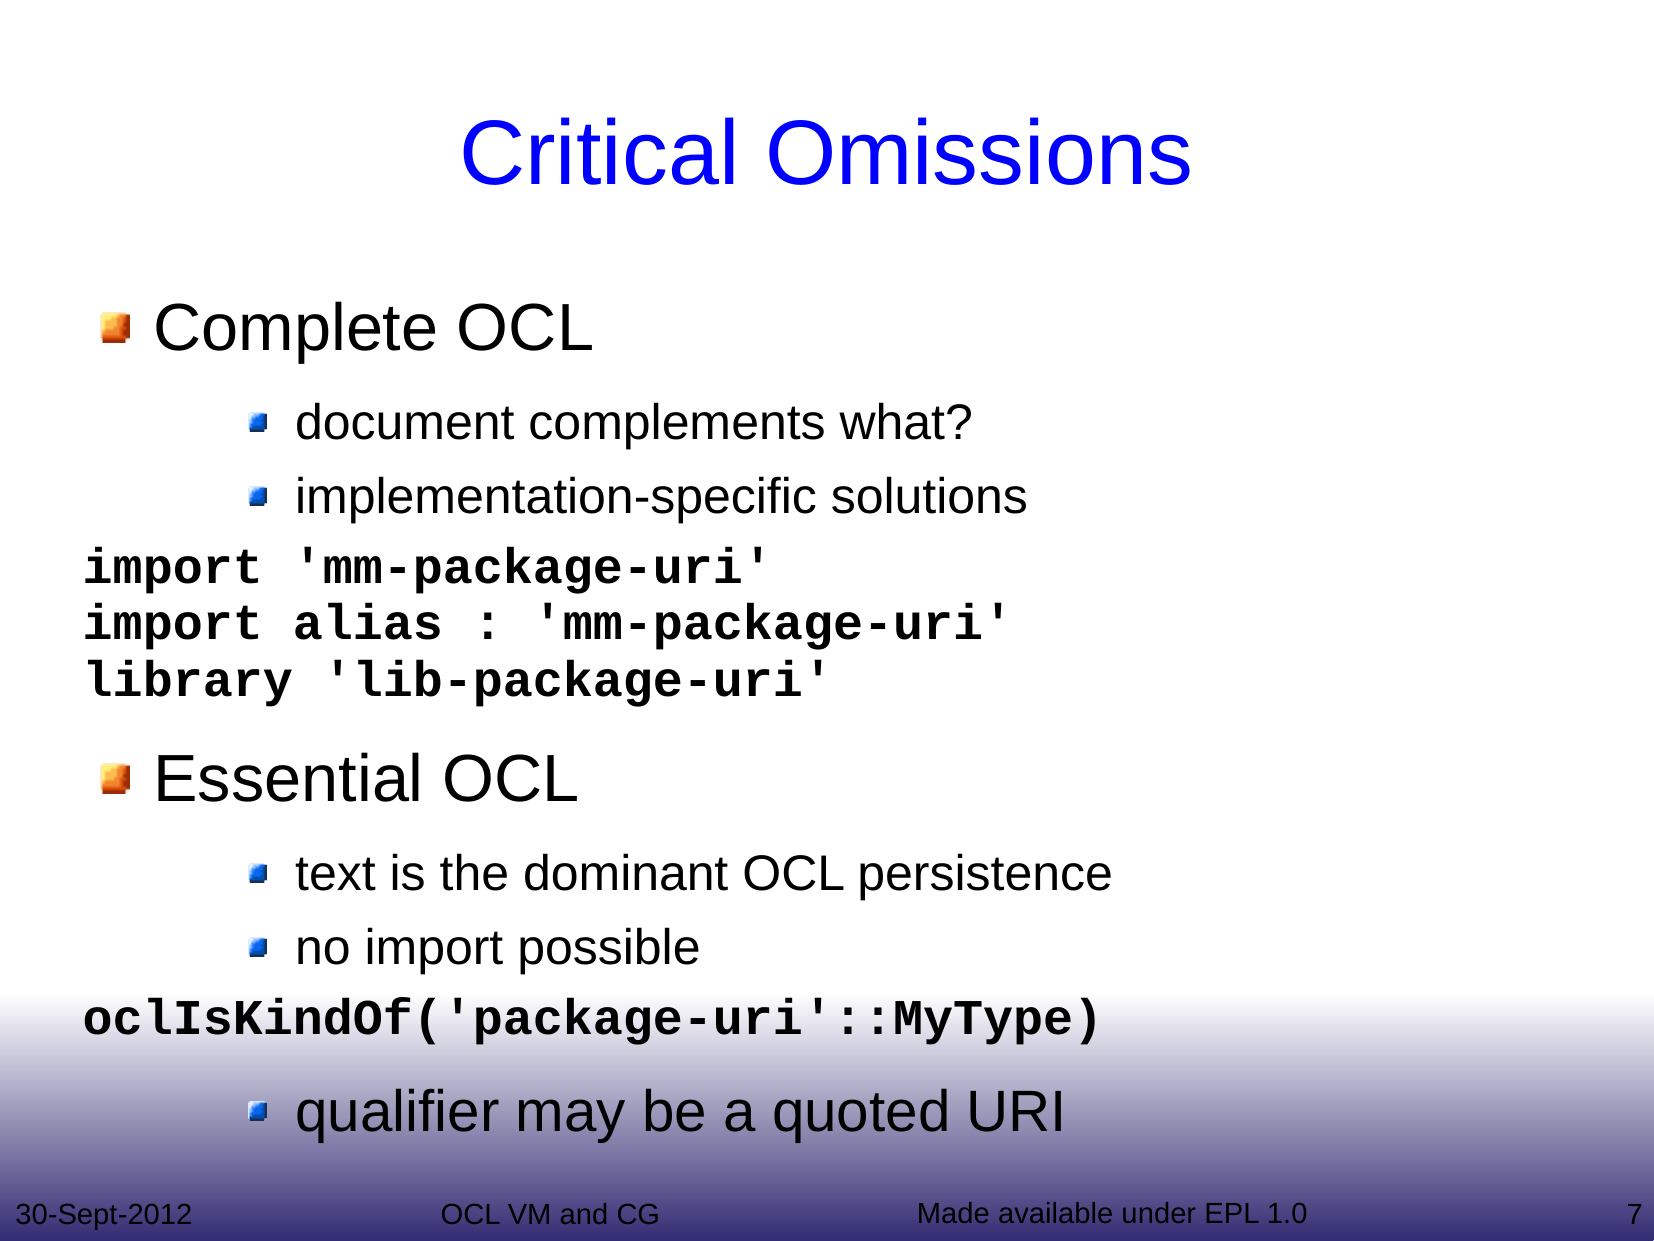

# Critical Omissions
Complete OCL
document complements what?
implementation-specific solutions
import 'mm-package-uri'
import alias : 'mm-package-uri'
library 'lib-package-uri'
Essential OCL
text is the dominant OCL persistence
no import possible
oclIsKindOf('package-uri'::MyType)
qualifier may be a quoted URI
30-Sept-2012
OCL VM and CG
7